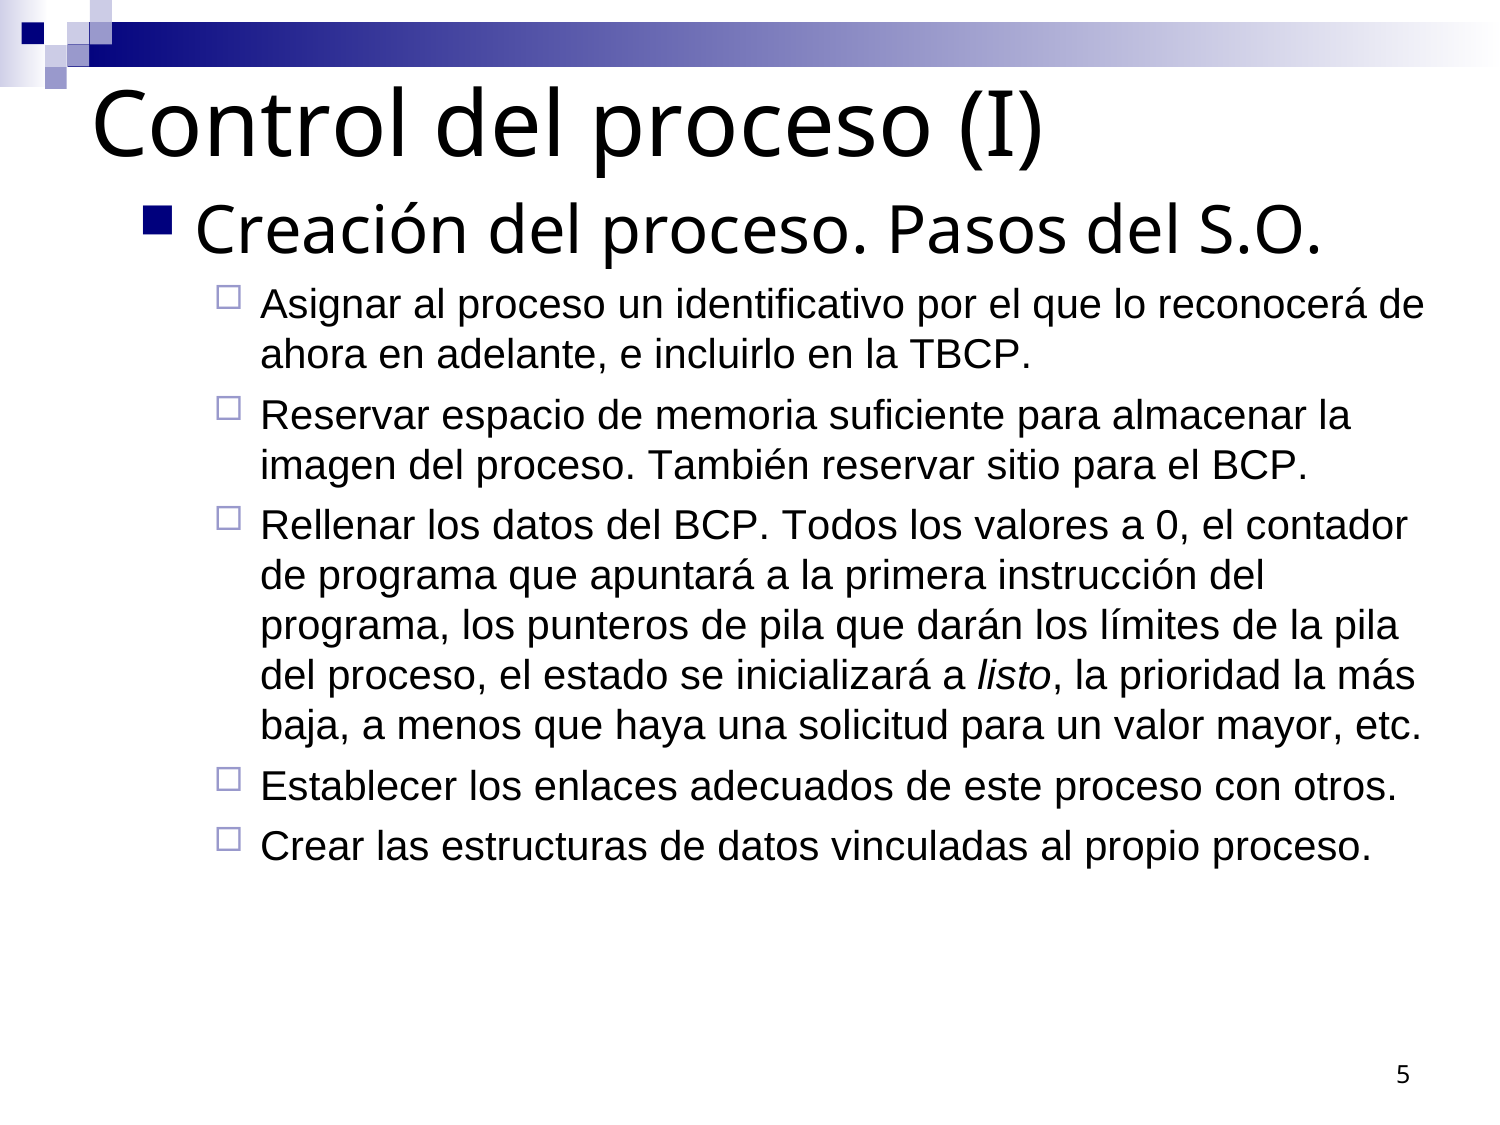

Control del proceso (I)
Creación del proceso. Pasos del S.O.
Asignar al proceso un identificativo por el que lo reconocerá de ahora en adelante, e incluirlo en la TBCP.
Reservar espacio de memoria suficiente para almacenar la imagen del proceso. También reservar sitio para el BCP.
Rellenar los datos del BCP. Todos los valores a 0, el contador de programa que apuntará a la primera instrucción del programa, los punteros de pila que darán los límites de la pila del proceso, el estado se inicializará a listo, la prioridad la más baja, a menos que haya una solicitud para un valor mayor, etc.
Establecer los enlaces adecuados de este proceso con otros.
Crear las estructuras de datos vinculadas al propio proceso.